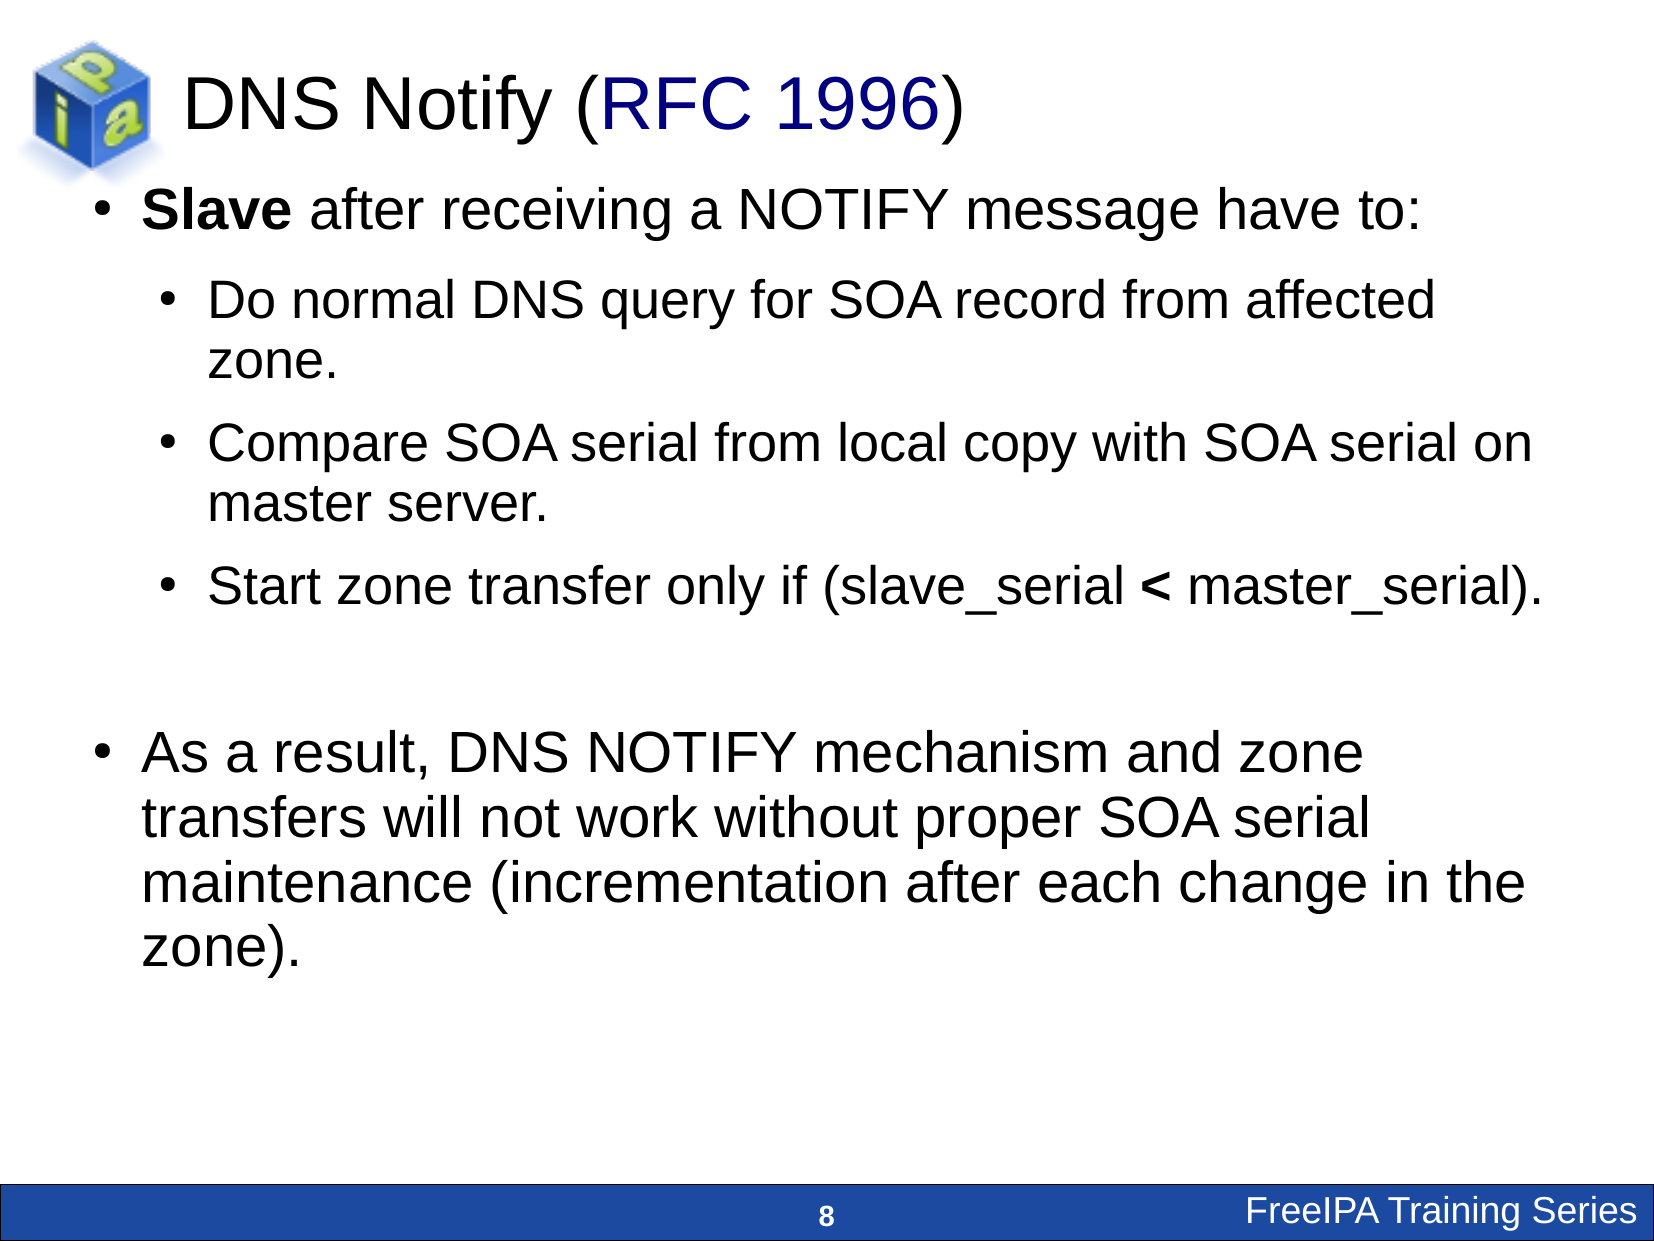

# DNS Notify (RFC 1996)
Slave after receiving a NOTIFY message have to:
Do normal DNS query for SOA record from affected zone.
Compare SOA serial from local copy with SOA serial on master server.
Start zone transfer only if (slave_serial < master_serial).
As a result, DNS NOTIFY mechanism and zone transfers will not work without proper SOA serial maintenance (incrementation after each change in the zone).
8